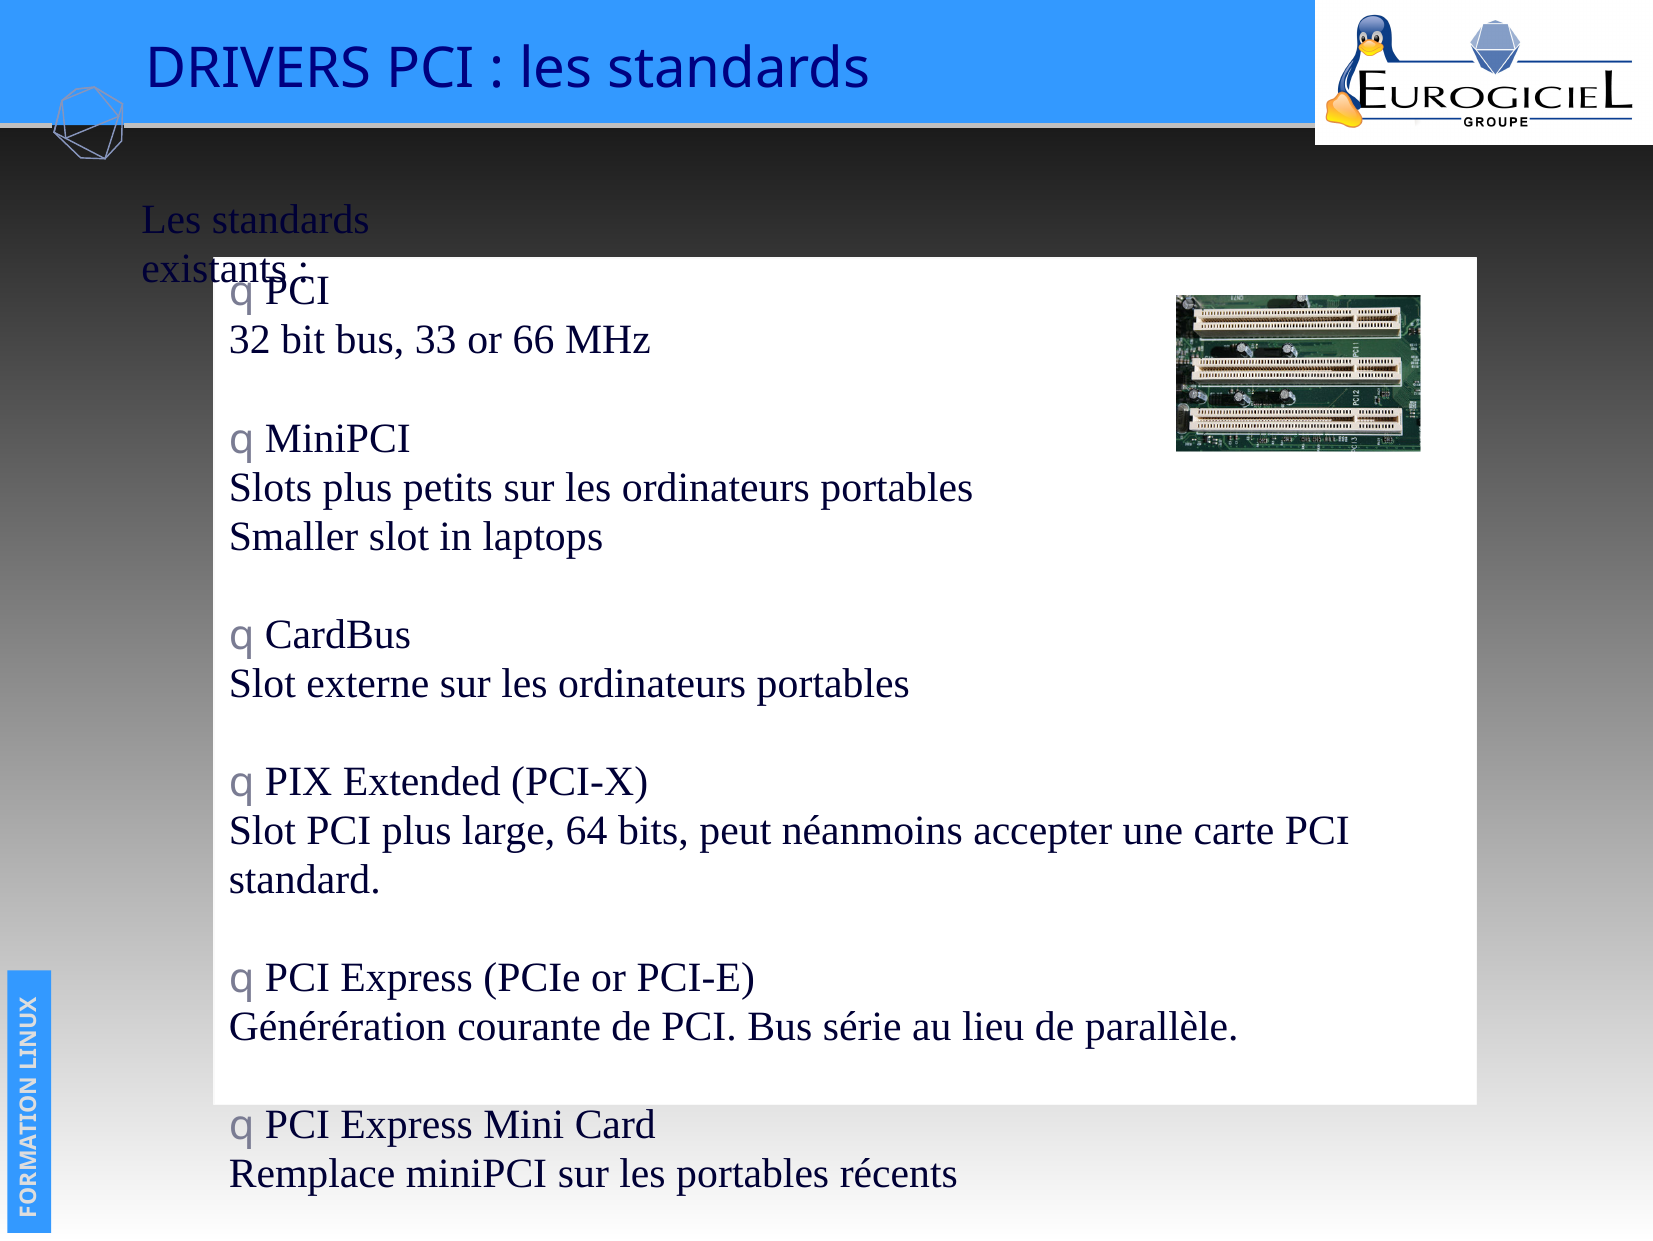

# DRIVERS PCI : les standards
Les standards existants :
 PCI
32 bit bus, 33 or 66 MHz
 MiniPCI
Slots plus petits sur les ordinateurs portables
Smaller slot in laptops
 CardBus
Slot externe sur les ordinateurs portables
 PIX Extended (PCI-X)
Slot PCI plus large, 64 bits, peut néanmoins accepter une carte PCI standard.
 PCI Express (PCIe or PCI-E)
Générération courante de PCI. Bus série au lieu de parallèle.
 PCI Express Mini Card
Remplace miniPCI sur les portables récents
 Express Card
Remplace les cardbus sur les portables récents